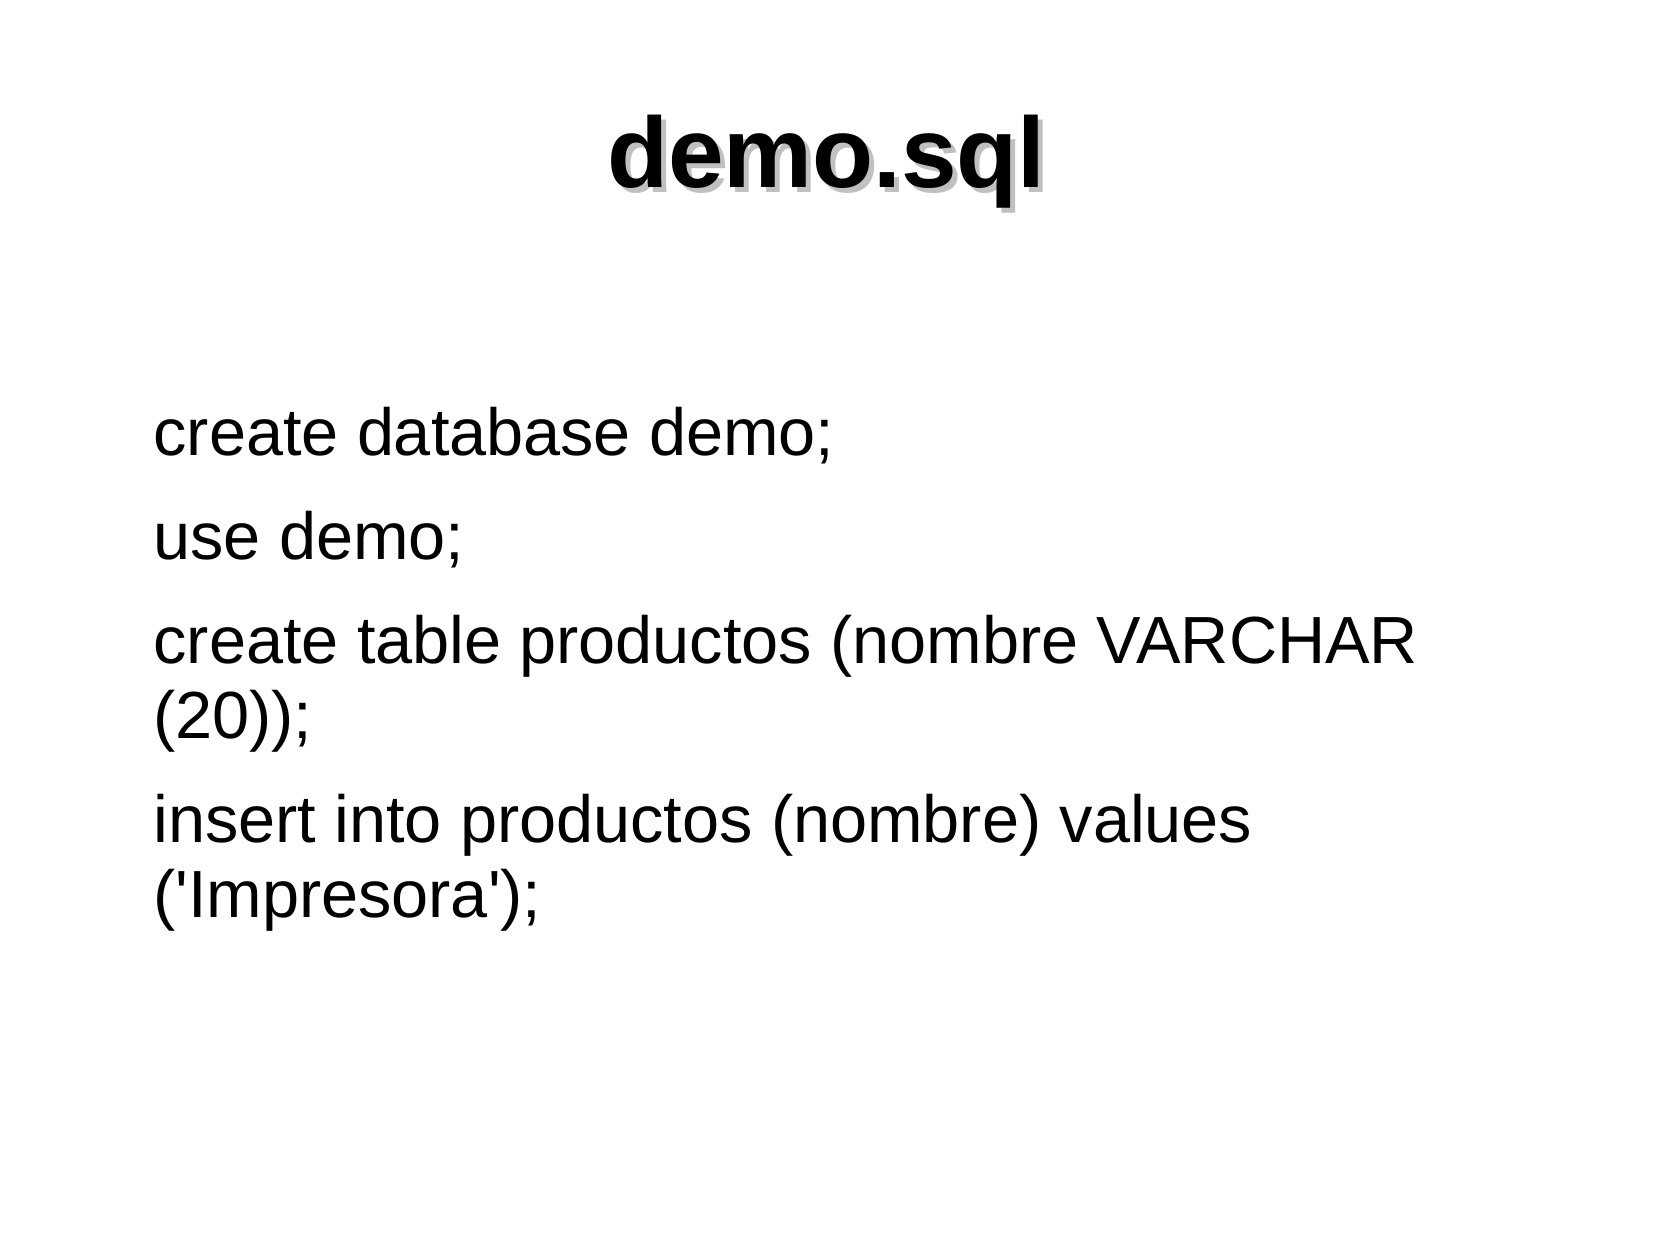

# demo.sql
create database demo;
use demo;
create table productos (nombre VARCHAR (20));
insert into productos (nombre) values ('Impresora');